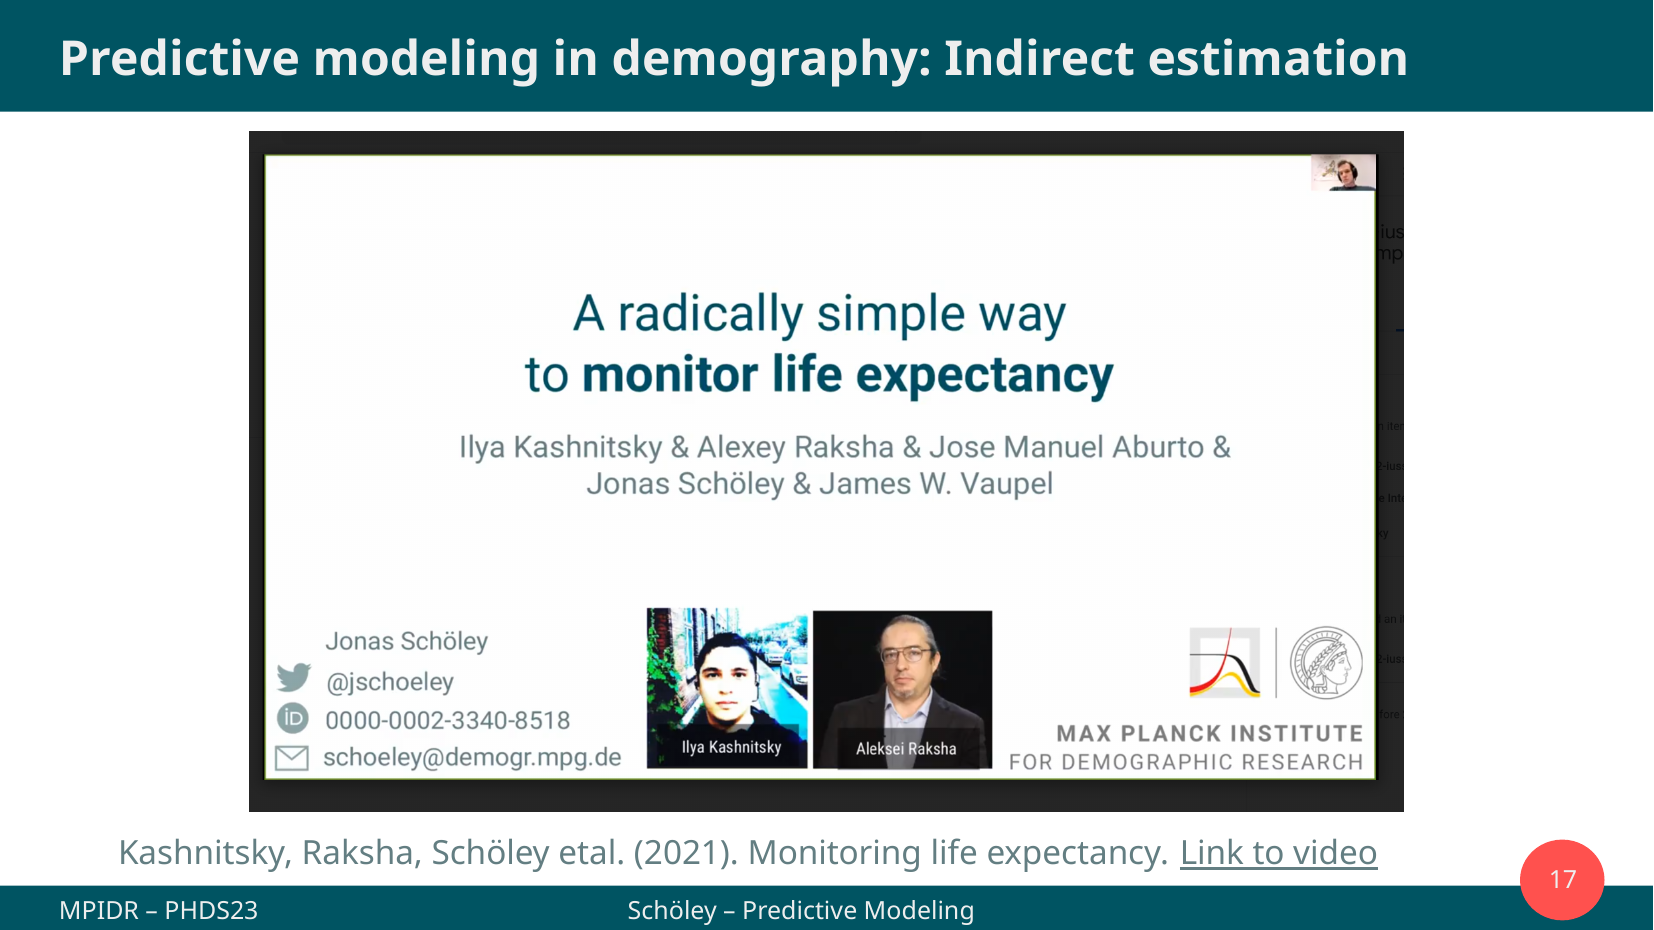

# Predictive modeling in demography: Indirect estimation
Kashnitsky, Raksha, Schöley etal. (2021). Monitoring life expectancy. Link to video
17
MPIDR – PHDS23
Schöley – Predictive Modeling